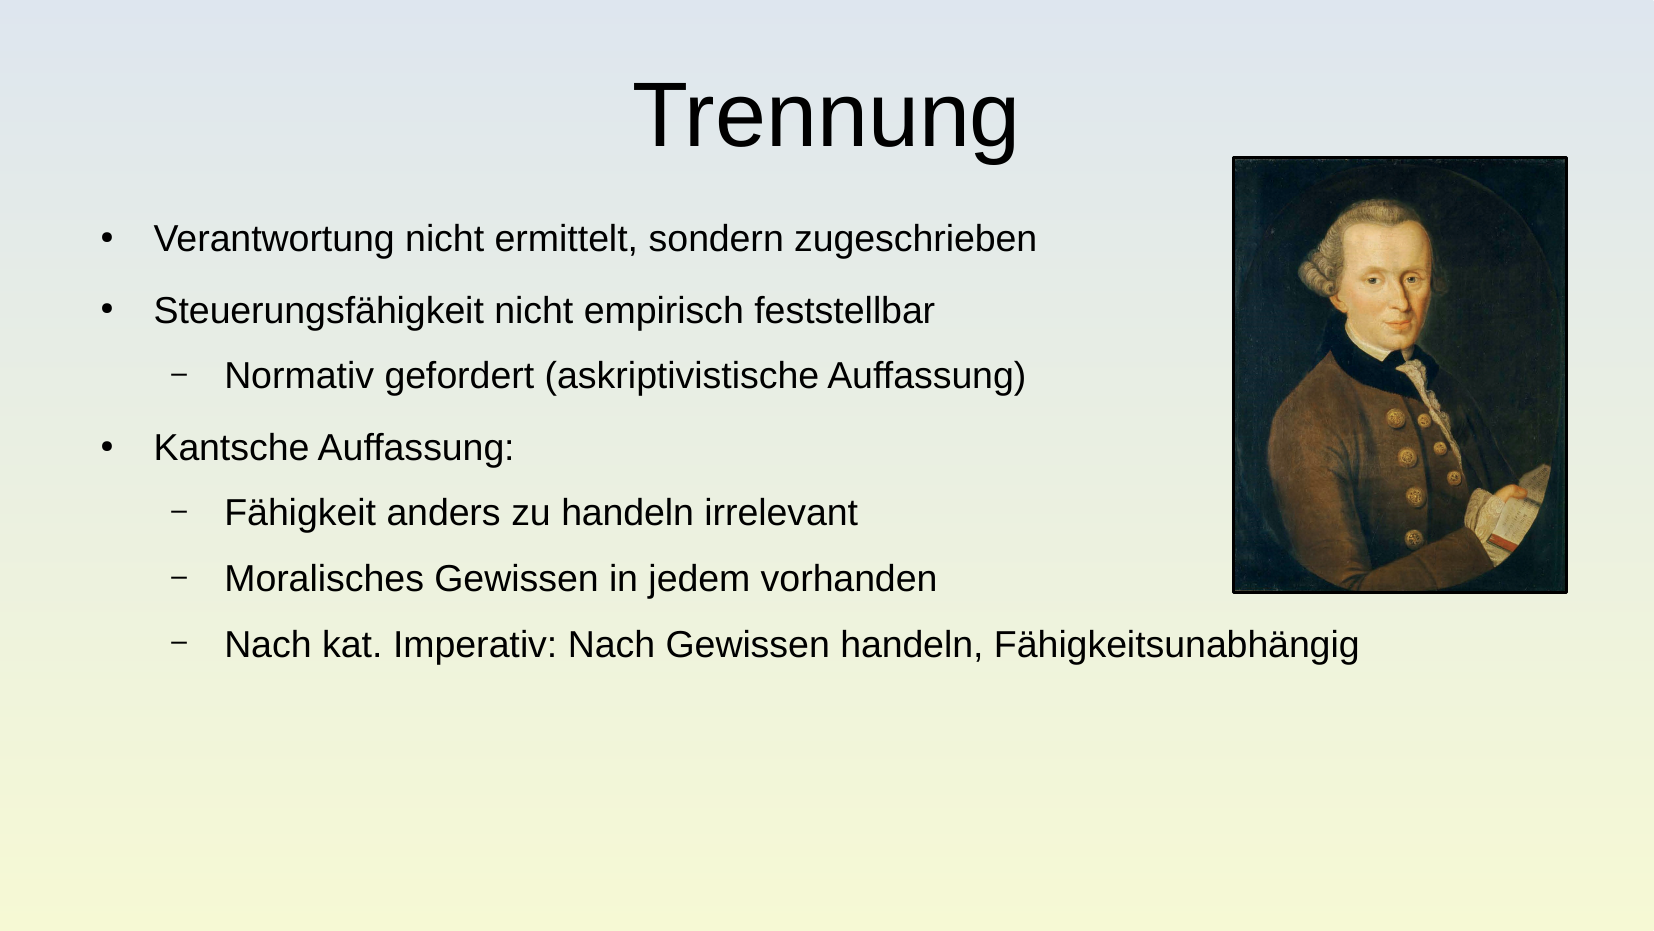

# Trennung
Verantwortung nicht ermittelt, sondern zugeschrieben
Steuerungsfähigkeit nicht empirisch feststellbar
Normativ gefordert (askriptivistische Auffassung)
Kantsche Auffassung:
Fähigkeit anders zu handeln irrelevant
Moralisches Gewissen in jedem vorhanden
Nach kat. Imperativ: Nach Gewissen handeln, Fähigkeitsunabhängig